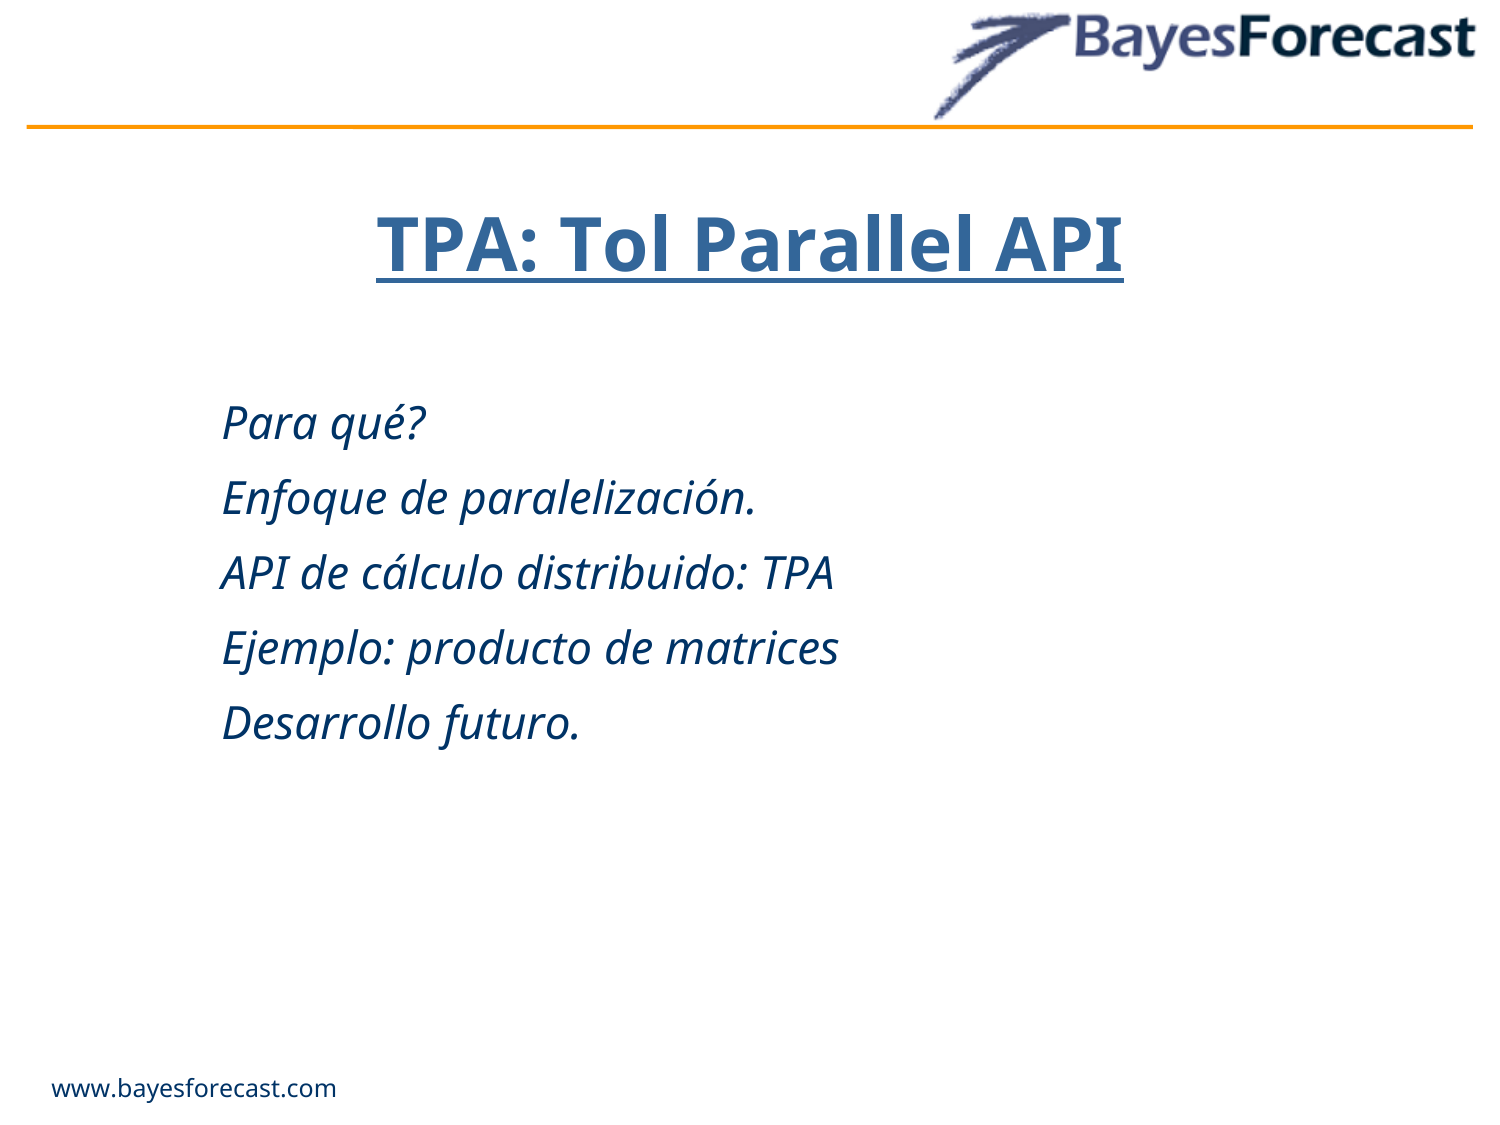

TPA: Tol Parallel API
Para qué?
Enfoque de paralelización.
API de cálculo distribuido: TPA
Ejemplo: producto de matrices
Desarrollo futuro.